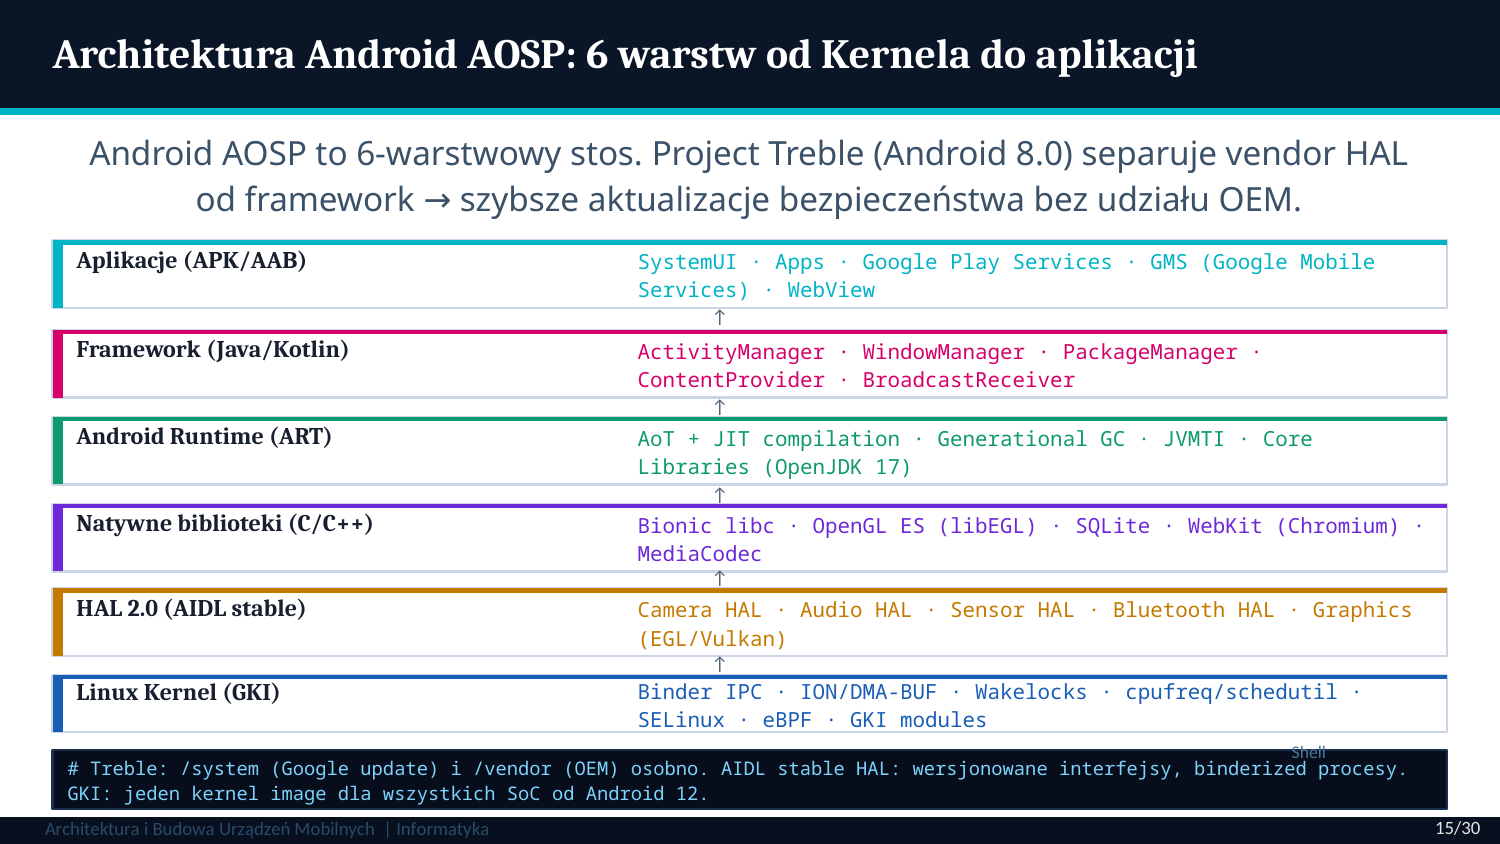

Architektura Android AOSP: 6 warstw od Kernela do aplikacji
Android AOSP to 6-warstwowy stos. Project Treble (Android 8.0) separuje vendor HAL od framework → szybsze aktualizacje bezpieczeństwa bez udziału OEM.
SystemUI · Apps · Google Play Services · GMS (Google Mobile Services) · WebView
Aplikacje (APK/AAB)
↑
ActivityManager · WindowManager · PackageManager · ContentProvider · BroadcastReceiver
Framework (Java/Kotlin)
↑
AoT + JIT compilation · Generational GC · JVMTI · Core Libraries (OpenJDK 17)
Android Runtime (ART)
↑
Bionic libc · OpenGL ES (libEGL) · SQLite · WebKit (Chromium) · MediaCodec
Natywne biblioteki (C/C++)
↑
Camera HAL · Audio HAL · Sensor HAL · Bluetooth HAL · Graphics (EGL/Vulkan)
HAL 2.0 (AIDL stable)
↑
Binder IPC · ION/DMA-BUF · Wakelocks · cpufreq/schedutil · SELinux · eBPF · GKI modules
Linux Kernel (GKI)
Shell
# Treble: /system (Google update) i /vendor (OEM) osobno. AIDL stable HAL: wersjonowane interfejsy, binderized procesy.
GKI: jeden kernel image dla wszystkich SoC od Android 12.
Architektura i Budowa Urządzeń Mobilnych | Informatyka